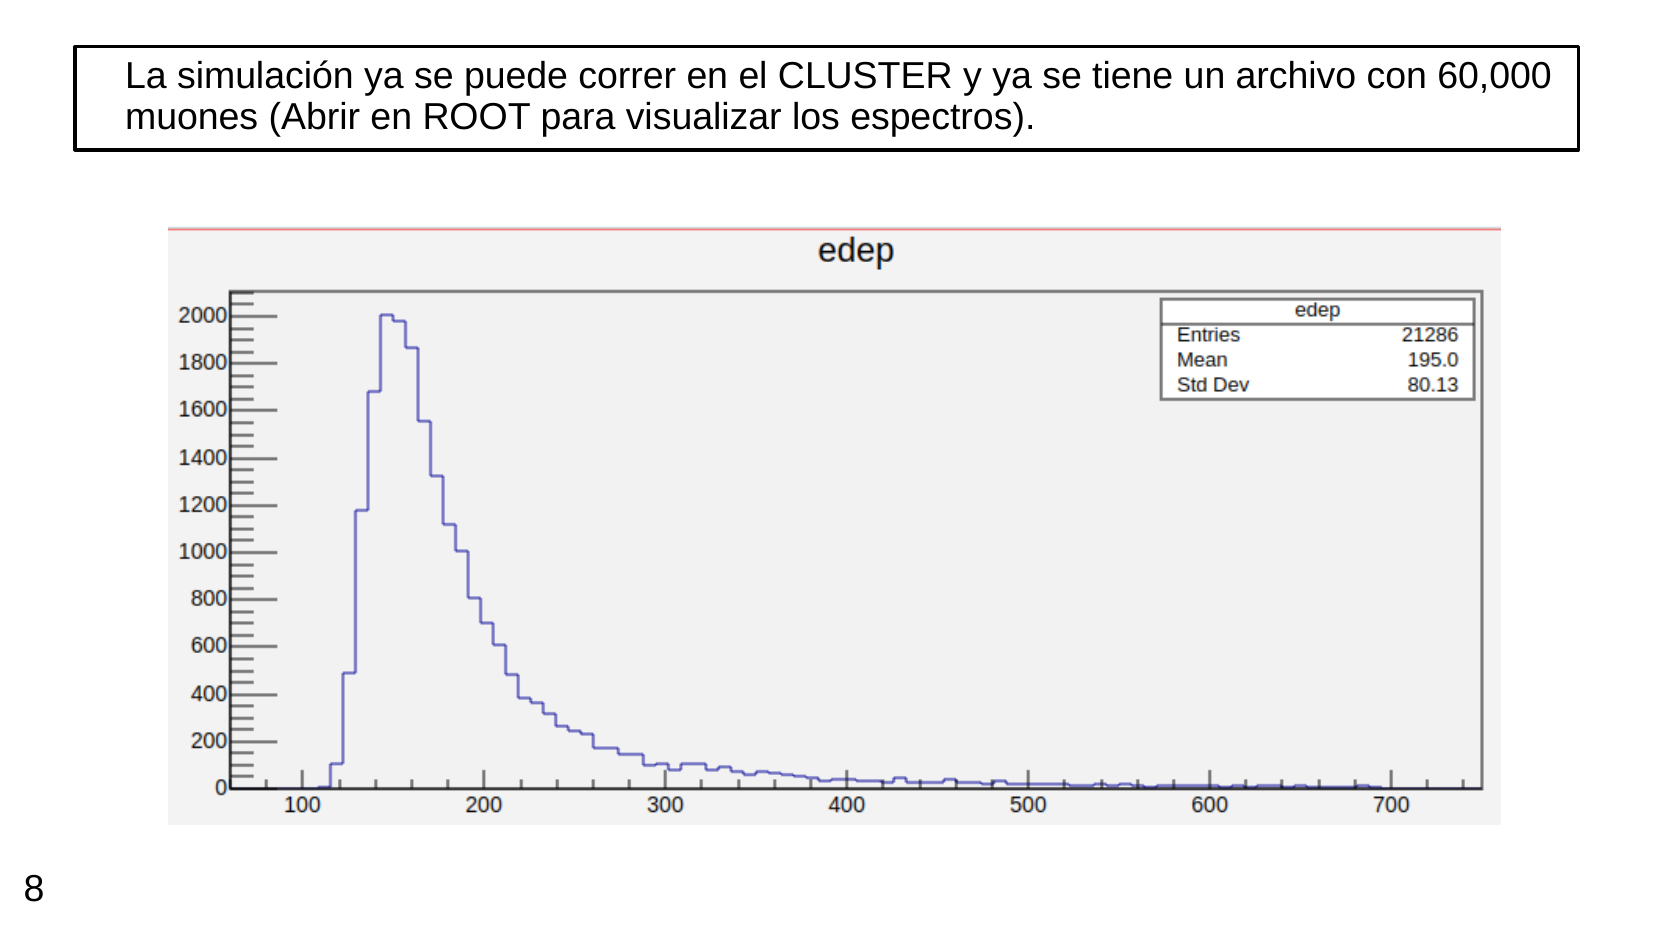

La simulación ya se puede correr en el CLUSTER y ya se tiene un archivo con 60,000 muones (Abrir en ROOT para visualizar los espectros).